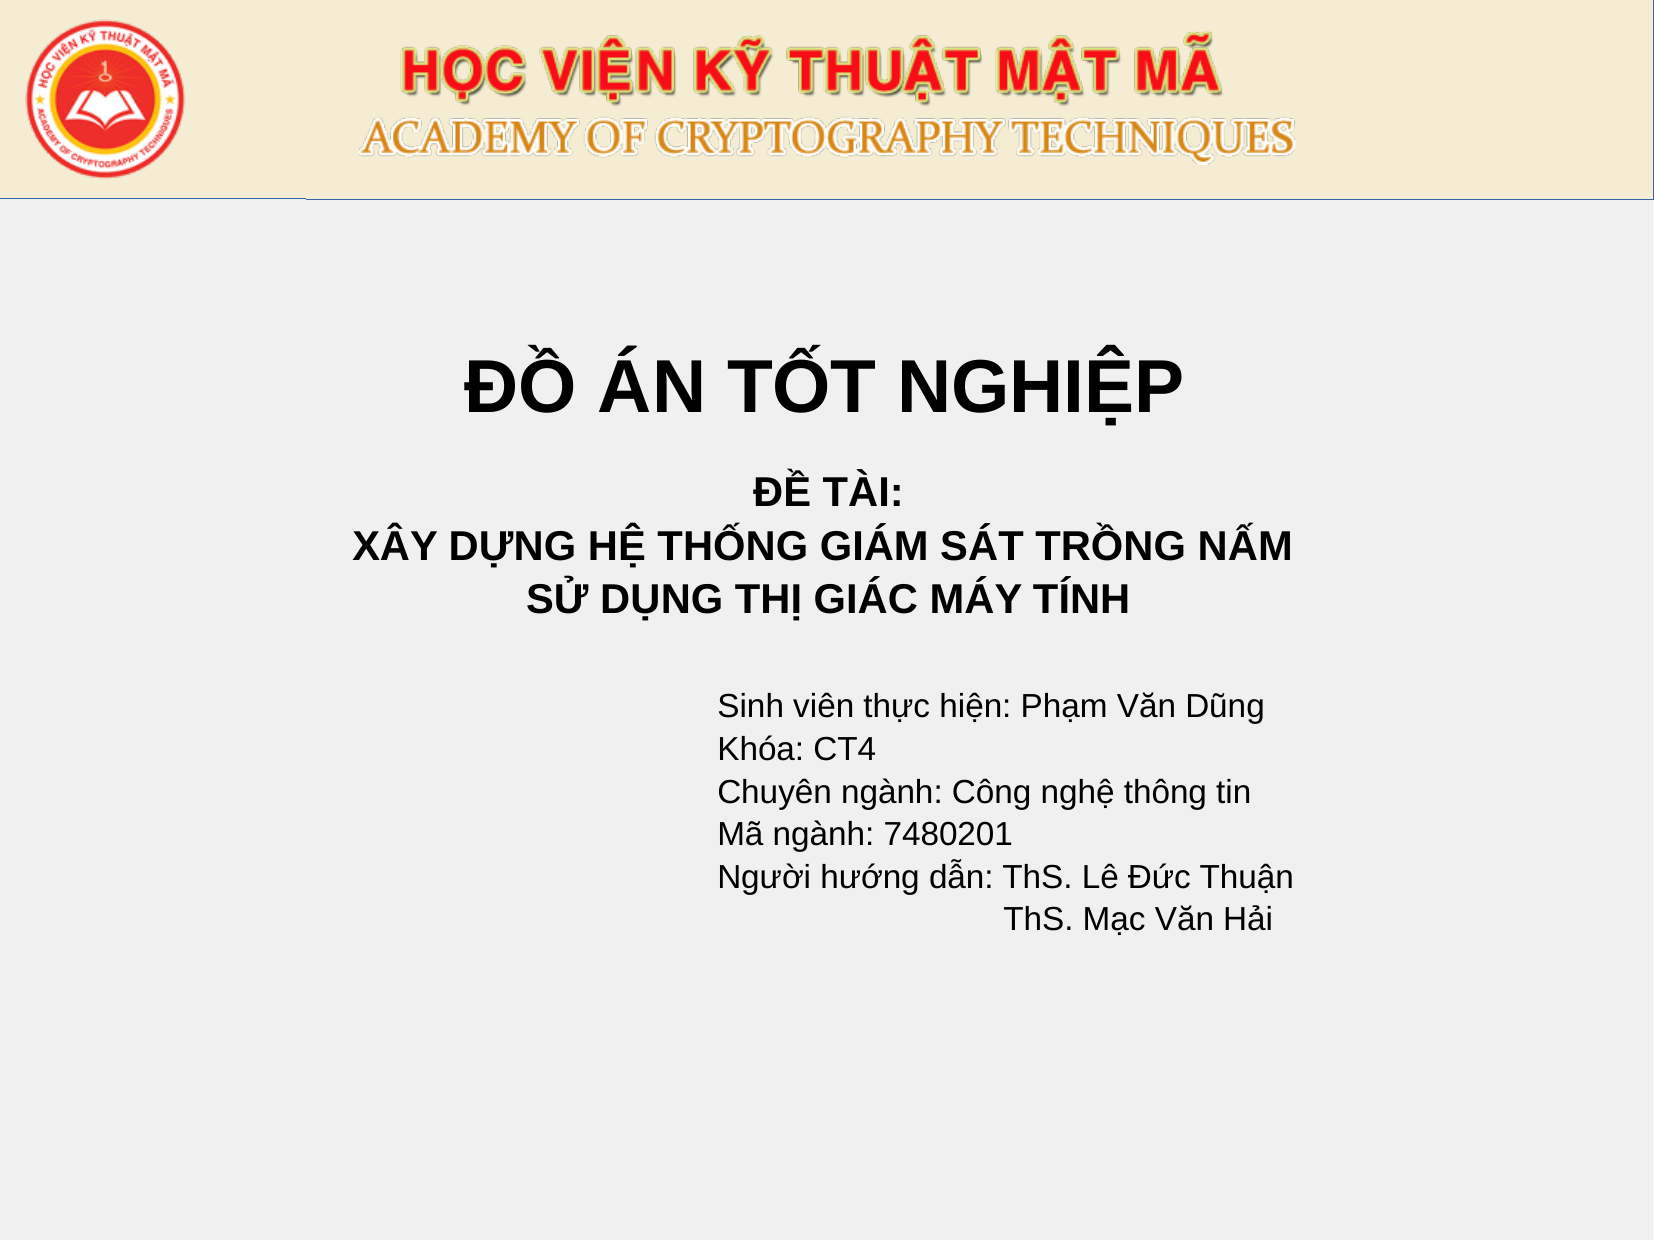

ĐỒ ÁN TỐT NGHIỆP
ĐỀ TÀI:
XÂY DỰNG HỆ THỐNG GIÁM SÁT TRỒNG NẤM SỬ DỤNG THỊ GIÁC MÁY TÍNH
Sinh viên thực hiện: Phạm Văn Dũng
Khóa: CT4
Chuyên ngành: Công nghệ thông tin
Mã ngành: 7480201
Người hướng dẫn: ThS. Lê Đức Thuận
Người hướng dẫn: ThS. Mạc Văn Hải